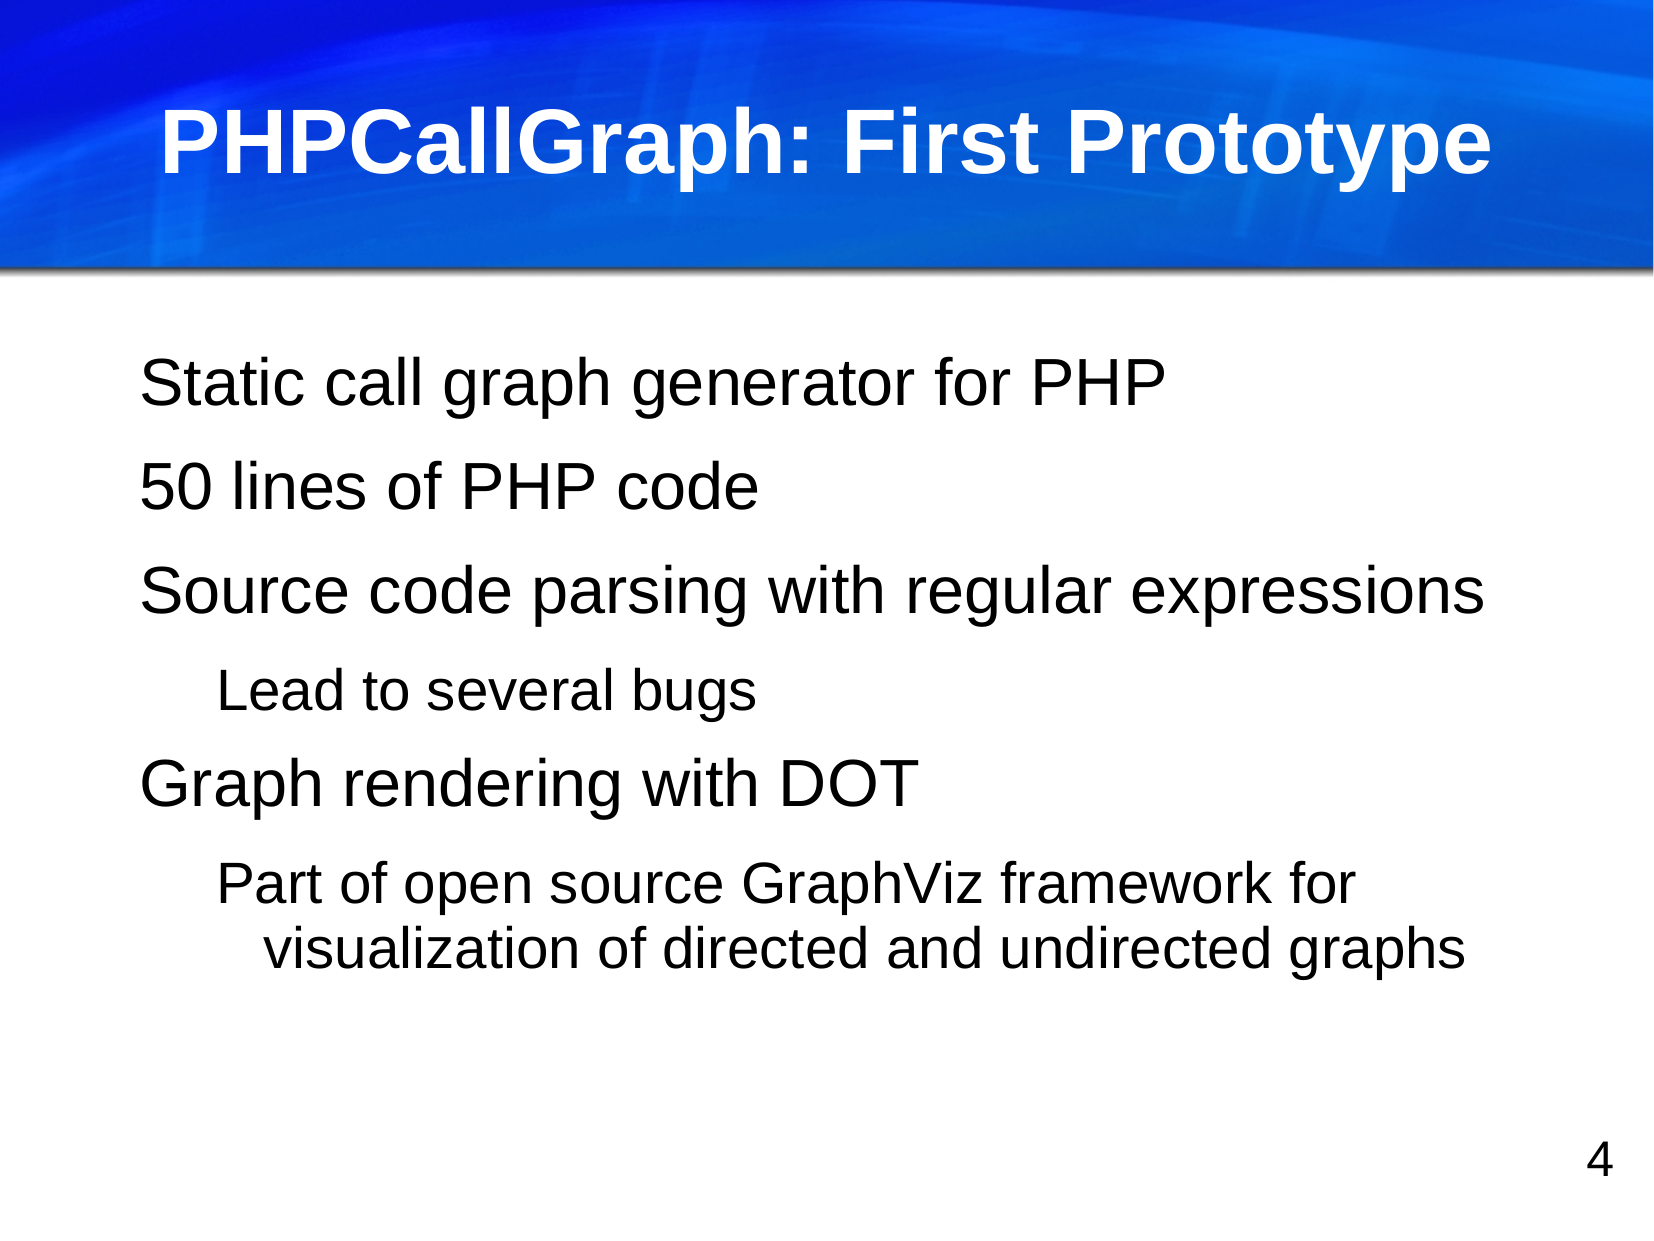

# PHPCallGraph: First Prototype
Static call graph generator for PHP
50 lines of PHP code
Source code parsing with regular expressions
Lead to several bugs
Graph rendering with DOT
Part of open source GraphViz framework for visualization of directed and undirected graphs